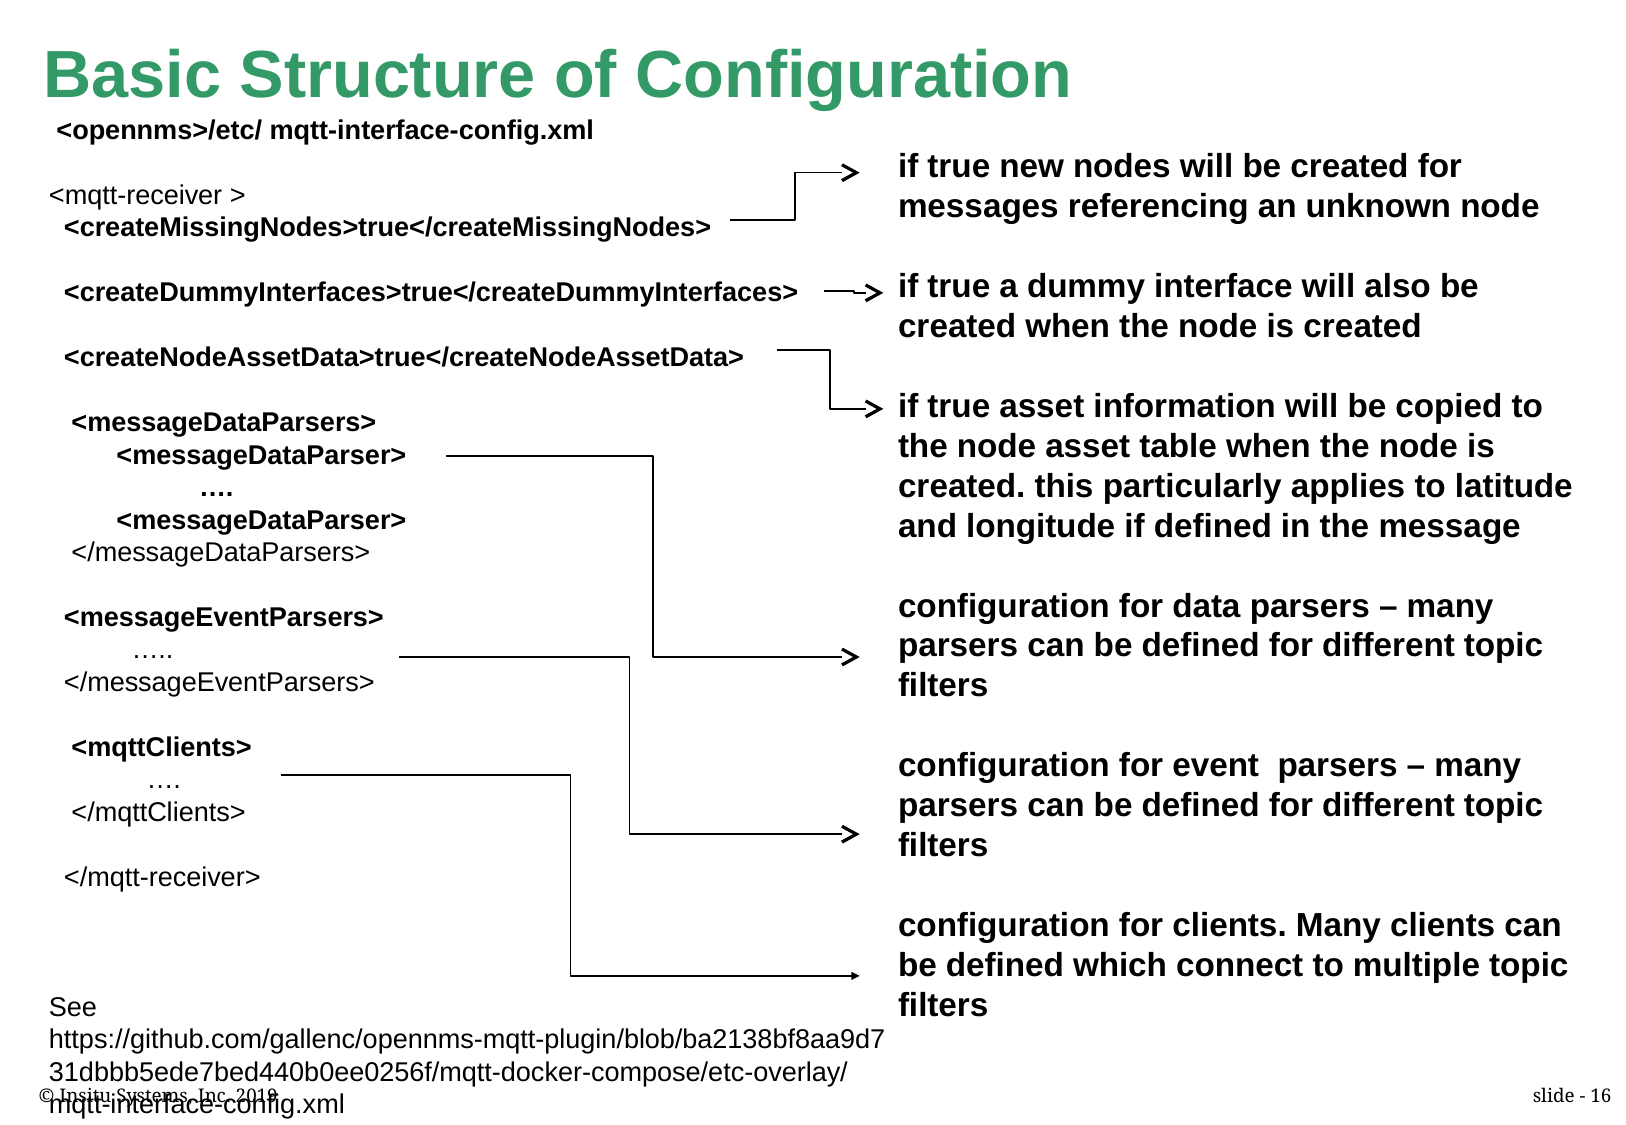

# Basic Structure of Configuration
 <opennms>/etc/ mqtt-interface-config.xml
<mqtt-receiver >
 <createMissingNodes>true</createMissingNodes>
 <createDummyInterfaces>true</createDummyInterfaces>
 <createNodeAssetData>true</createNodeAssetData>
 <messageDataParsers>
 <messageDataParser>
 ….
 <messageDataParser>
 </messageDataParsers>
 <messageEventParsers>
 …..
 </messageEventParsers>
 <mqttClients>
 ….
 </mqttClients>
 </mqtt-receiver>
See https://github.com/gallenc/opennms-mqtt-plugin/blob/ba2138bf8aa9d731dbbb5ede7bed440b0ee0256f/mqtt-docker-compose/etc-overlay/mqtt-interface-config.xml
if true new nodes will be created for messages referencing an unknown node
if true a dummy interface will also be created when the node is created
if true asset information will be copied to the node asset table when the node is created. this particularly applies to latitude and longitude if defined in the message
configuration for data parsers – many parsers can be defined for different topic filters
configuration for event parsers – many parsers can be defined for different topic filters
configuration for clients. Many clients can be defined which connect to multiple topic filters